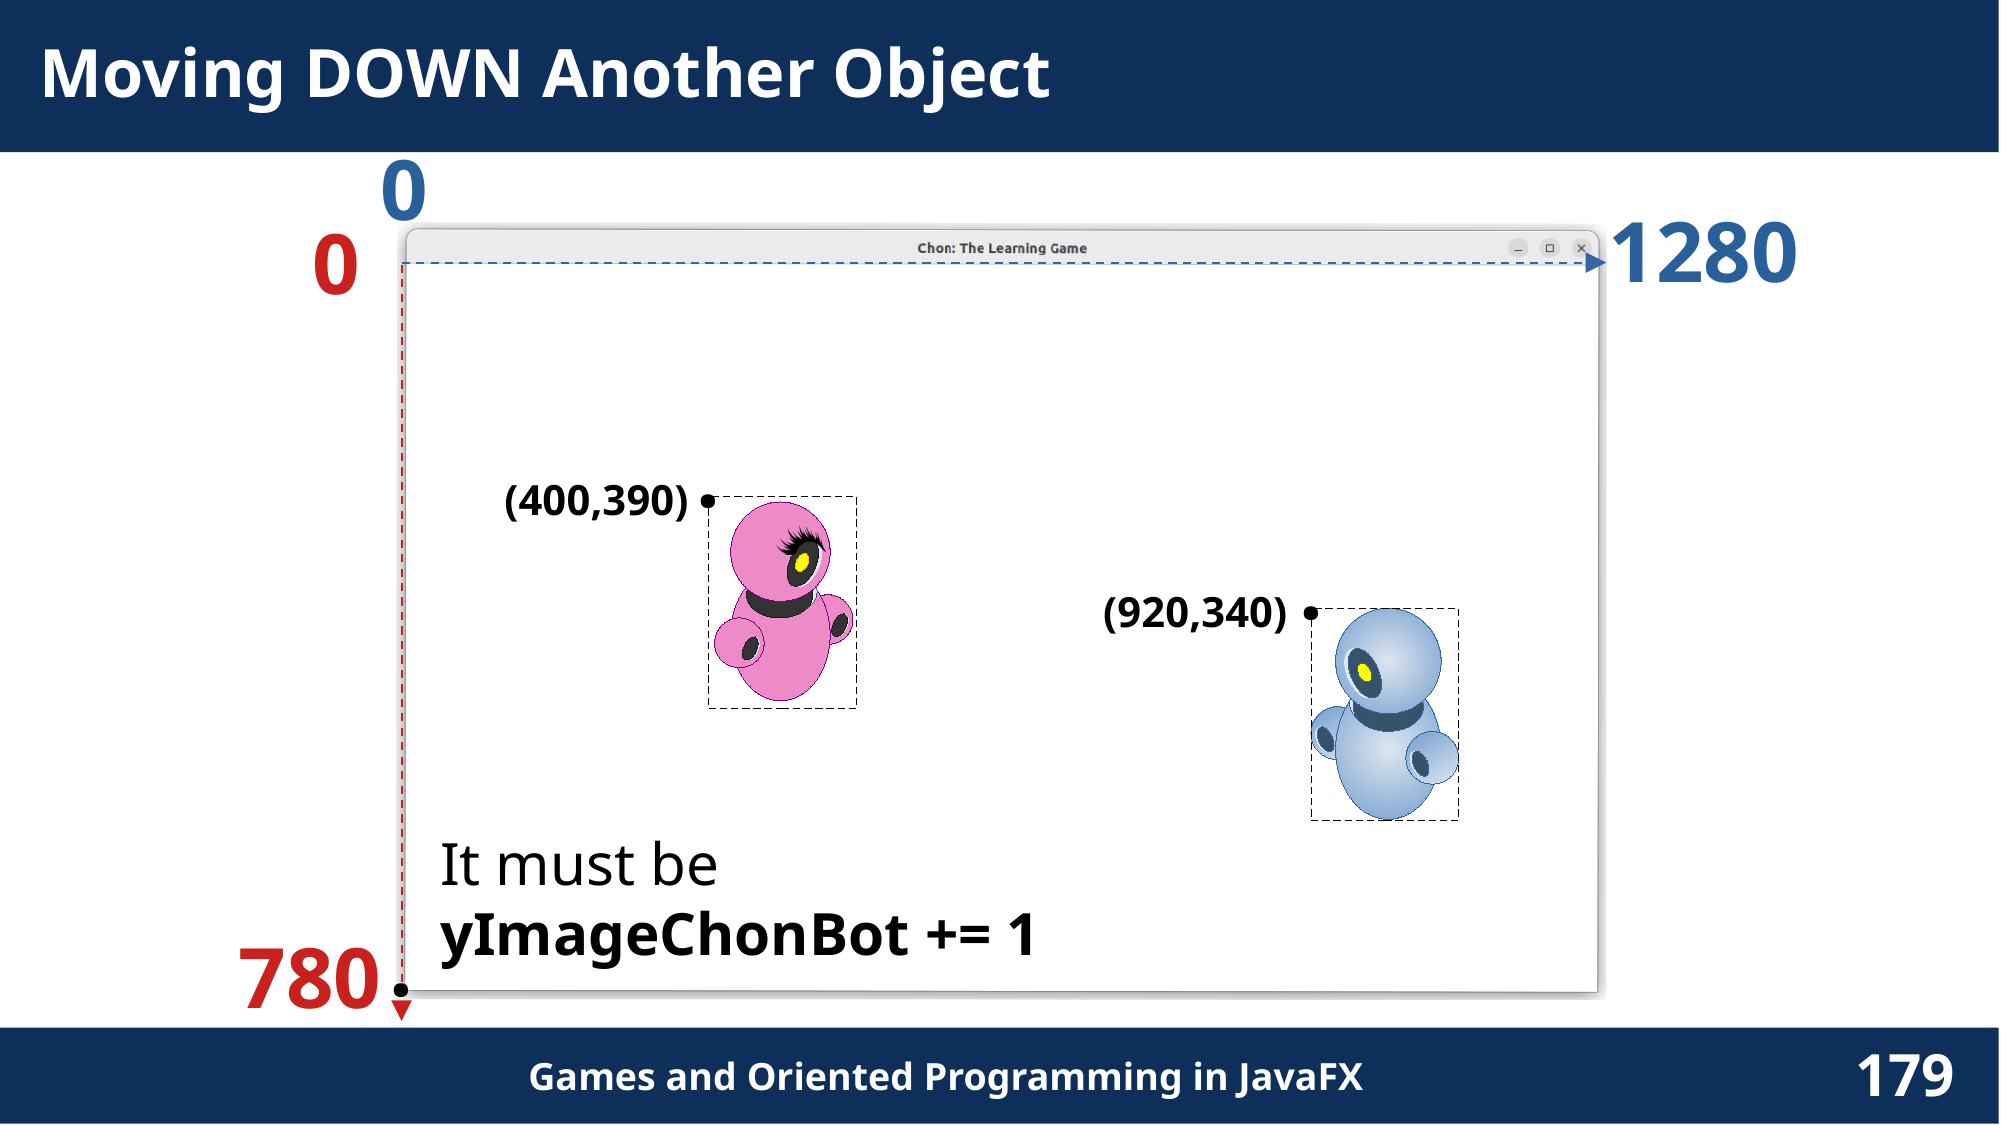

Moving DOWN Another Object
0
1280
0
.
(400,390)
.
 (920,340)
It must be
yImageChonBot += 1
.
780